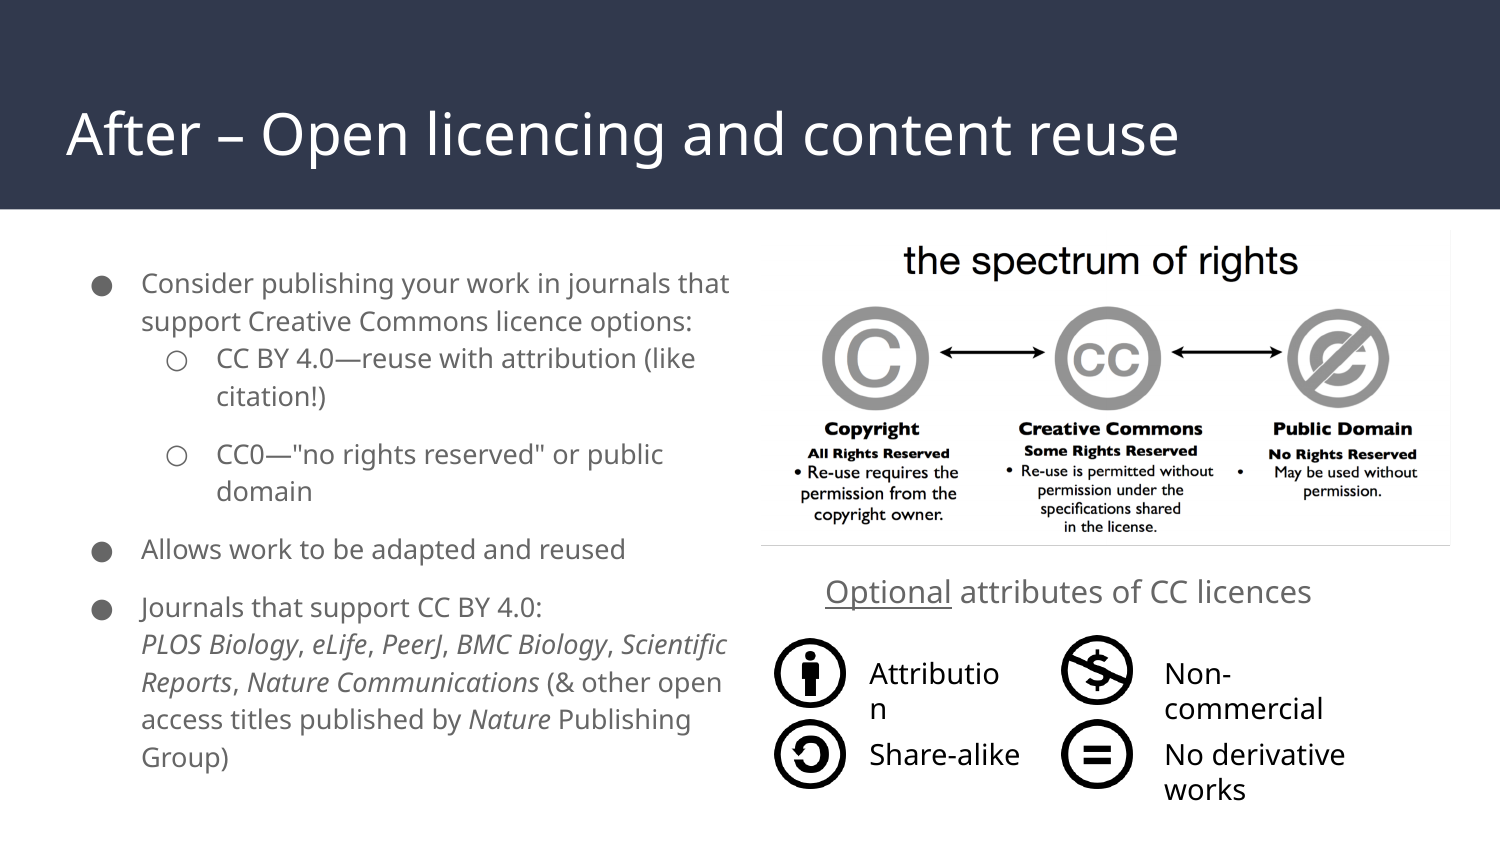

# After – Open licencing and content reuse
Consider publishing your work in journals that support Creative Commons licence options:
CC BY 4.0—reuse with attribution (like citation!)
CC0—"no rights reserved" or public domain
Allows work to be adapted and reused
Journals that support CC BY 4.0:
PLOS Biology, eLife, PeerJ, BMC Biology, Scientific Reports, Nature Communications (& other open access titles published by Nature Publishing Group)
Optional attributes of CC licences
Attribution
Non-commercial
Share-alike
No derivative works